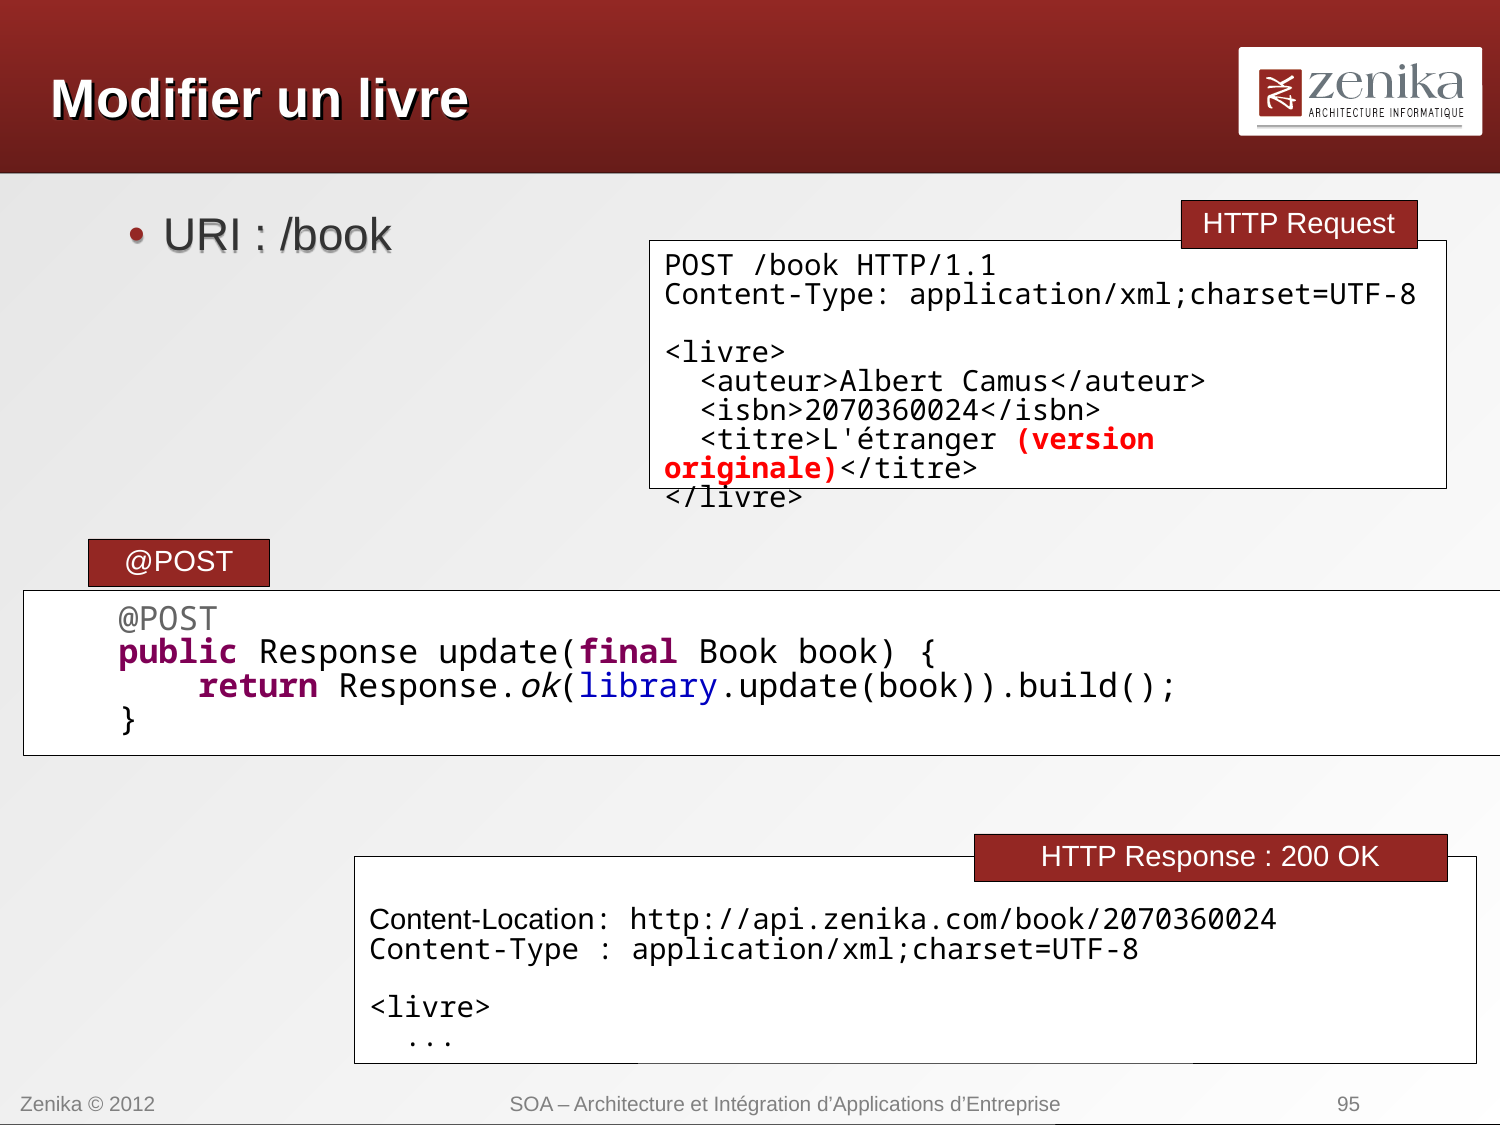

# Modifier un livre
HTTP Request
URI : /book
POST /book HTTP/1.1
Content-Type: application/xml;charset=UTF-8
<livre>
 <auteur>Albert Camus</auteur>
 <isbn>2070360024</isbn>
 <titre>L'étranger (version originale)</titre>
</livre>
@POST
 @POST
 public Response update(final Book book) {
 return Response.ok(library.update(book)).build();
 }
HTTP Response : 200 OK
Content-Location: http://api.zenika.com/book/2070360024
Content-Type : application/xml;charset=UTF-8
<livre>
 ...